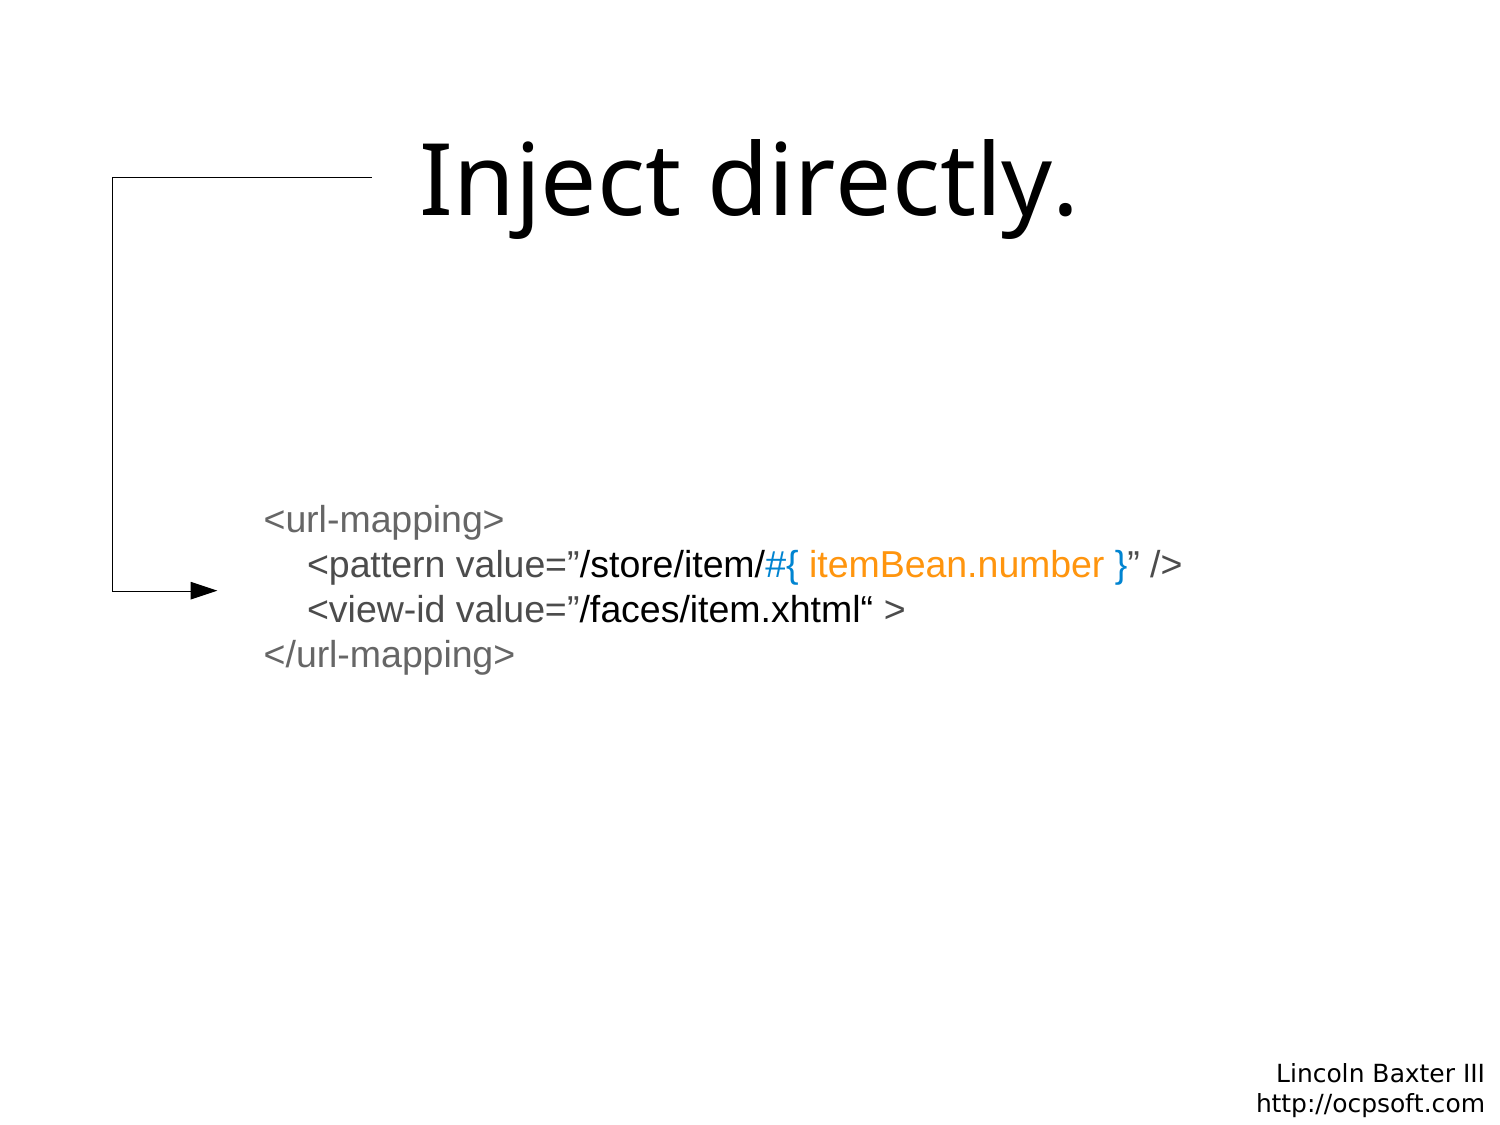

# Inject directly.
 <url-mapping>
	<pattern value=”/store/item/#{ itemBean.number }” />
	<view-id value=”/faces/item.xhtml“ >
 </url-mapping>